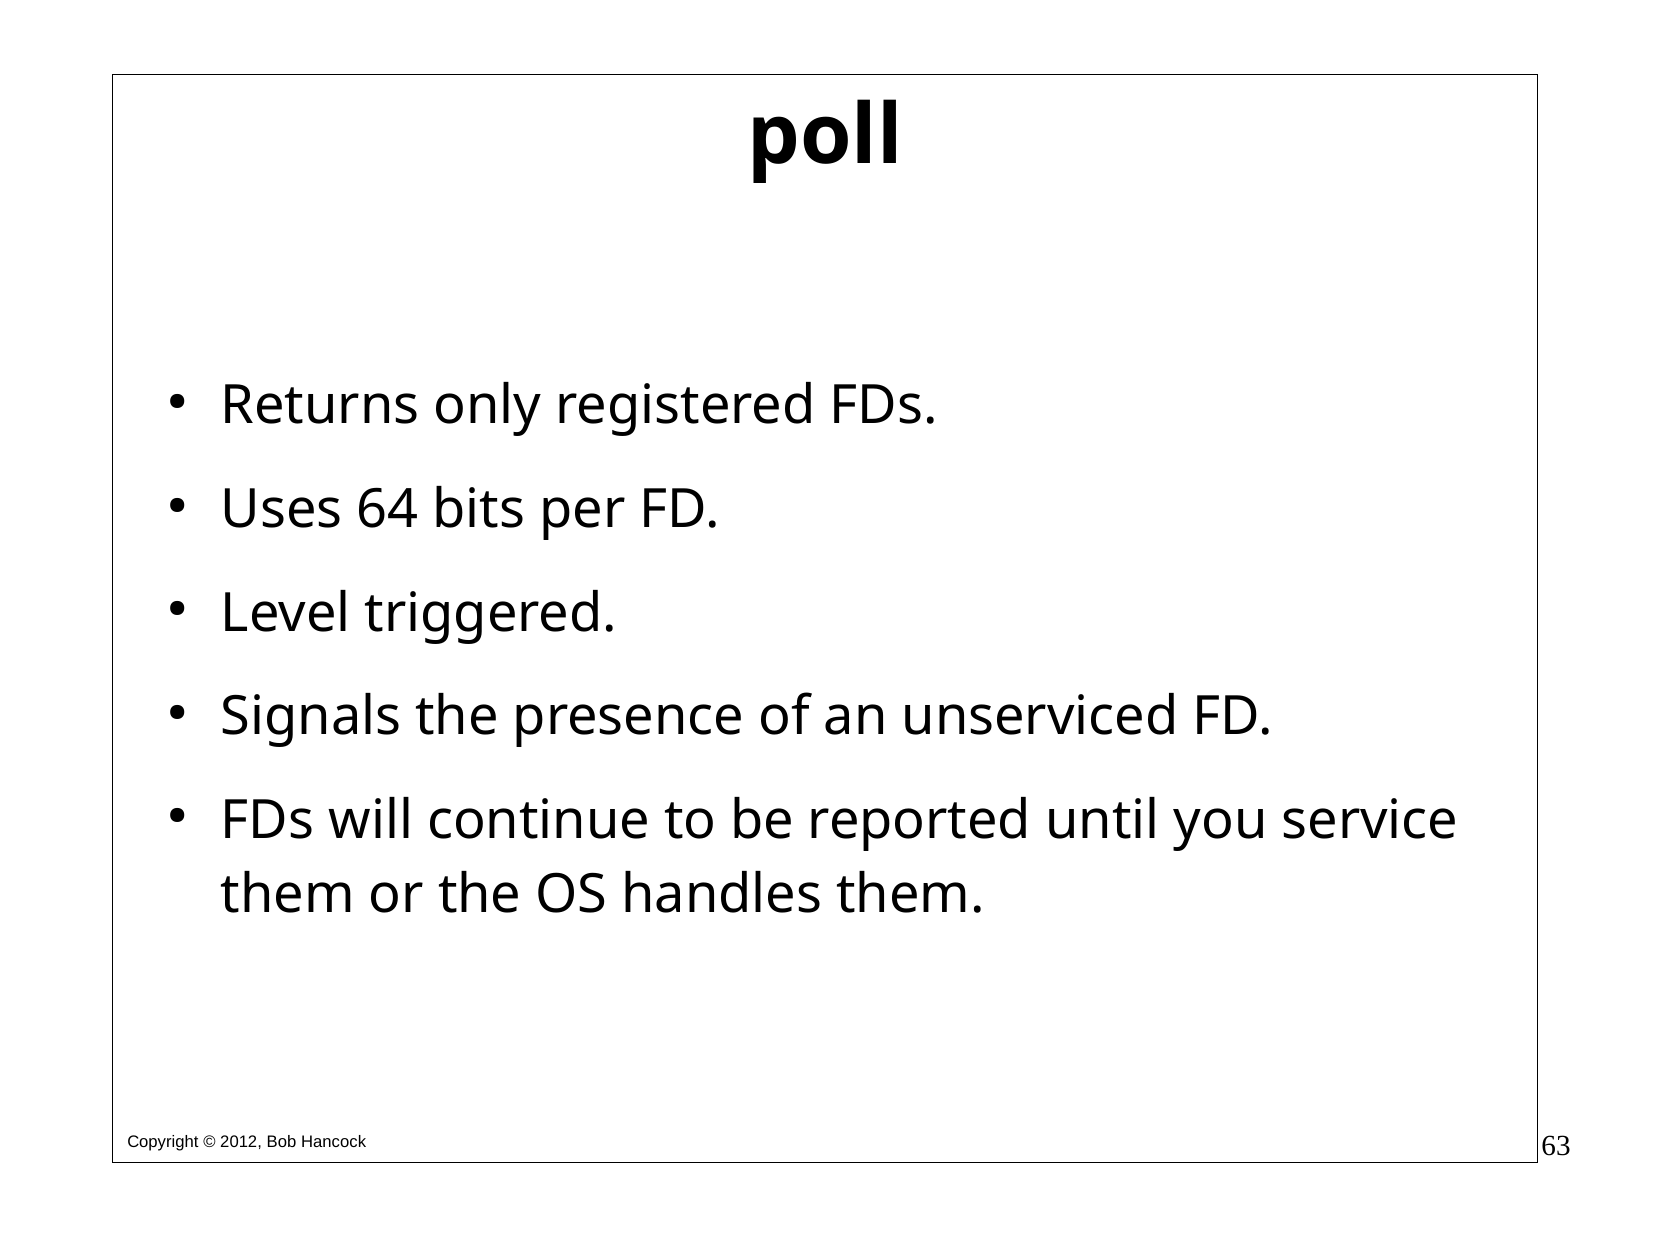

# poll
Returns only registered FDs.
Uses 64 bits per FD.
Level triggered.
Signals the presence of an unserviced FD.
FDs will continue to be reported until you service them or the OS handles them.
Copyright © 2012, Bob Hancock
63